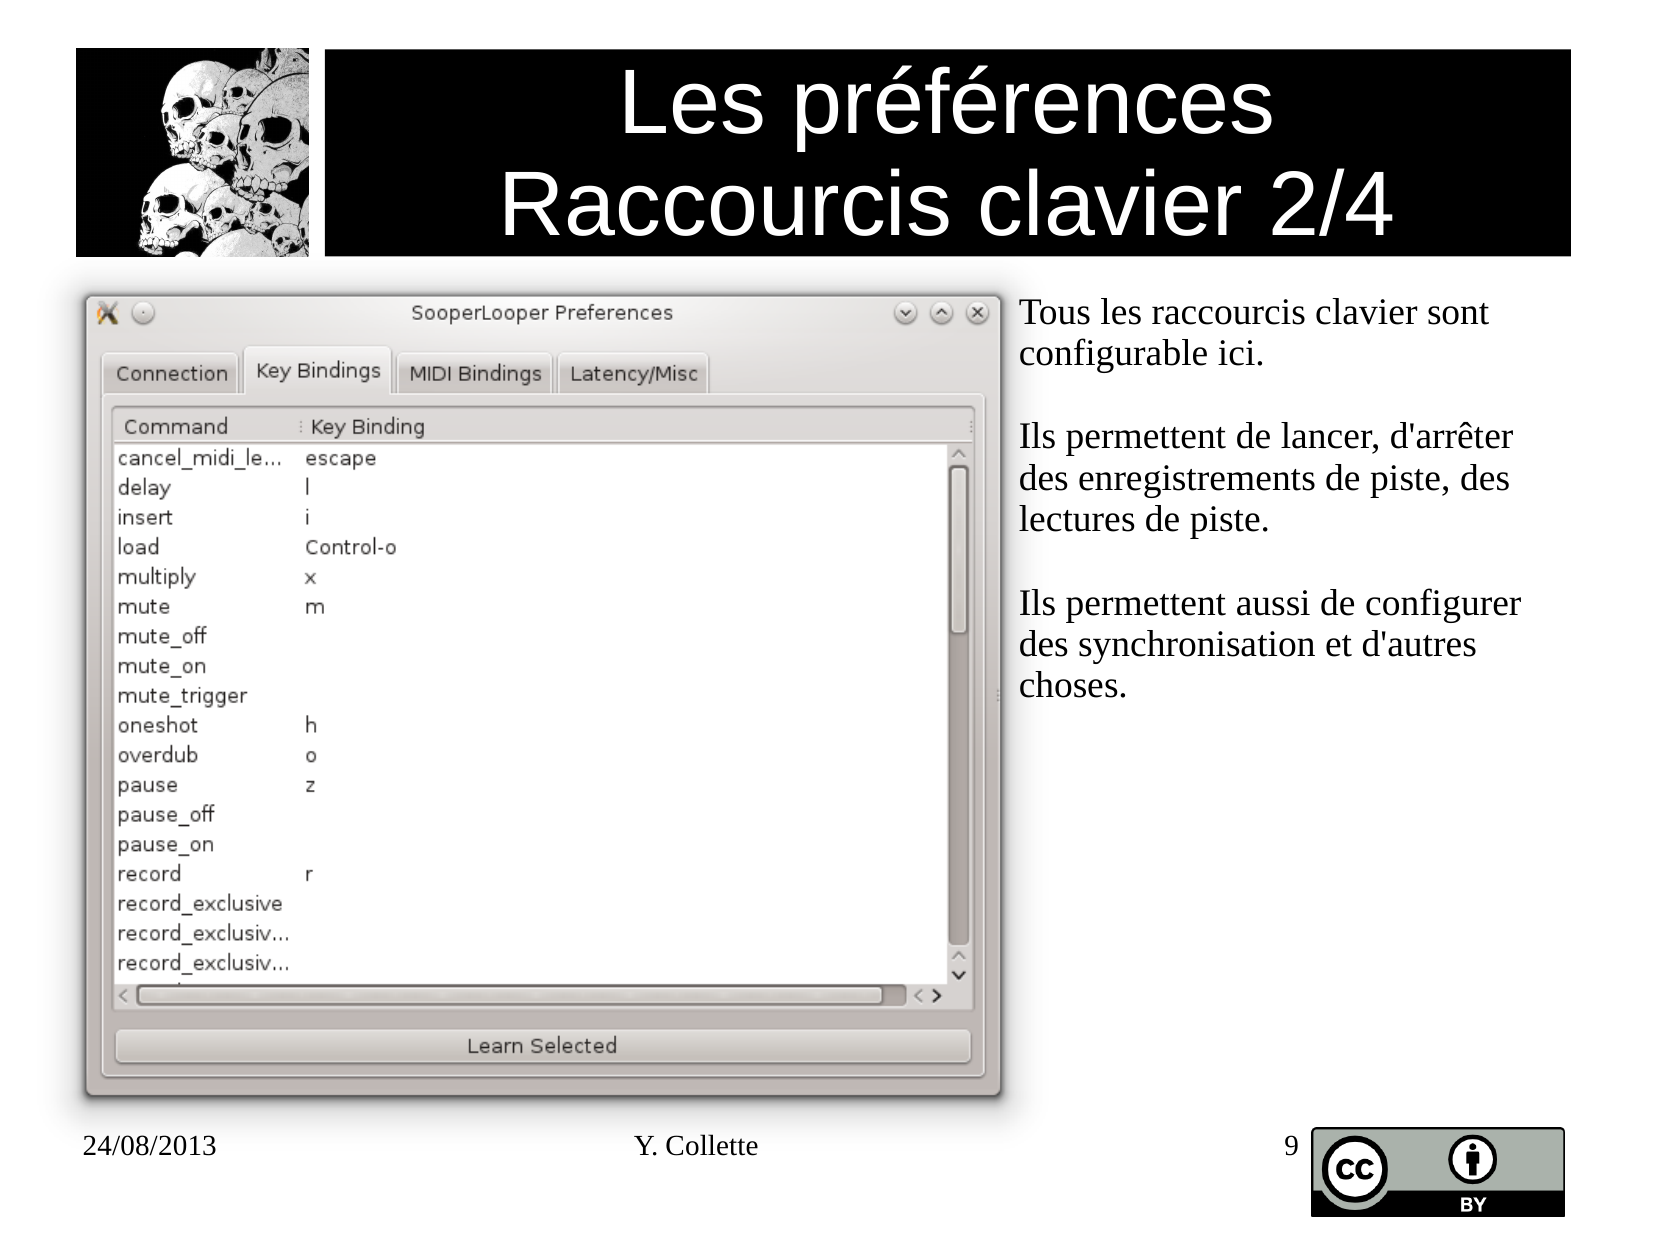

# Les préférences Raccourcis clavier 2/4
Tous les raccourcis clavier sont configurable ici.
Ils permettent de lancer, d'arrêter des enregistrements de piste, des lectures de piste.
Ils permettent aussi de configurer des synchronisation et d'autres choses.
Y. Collette
9